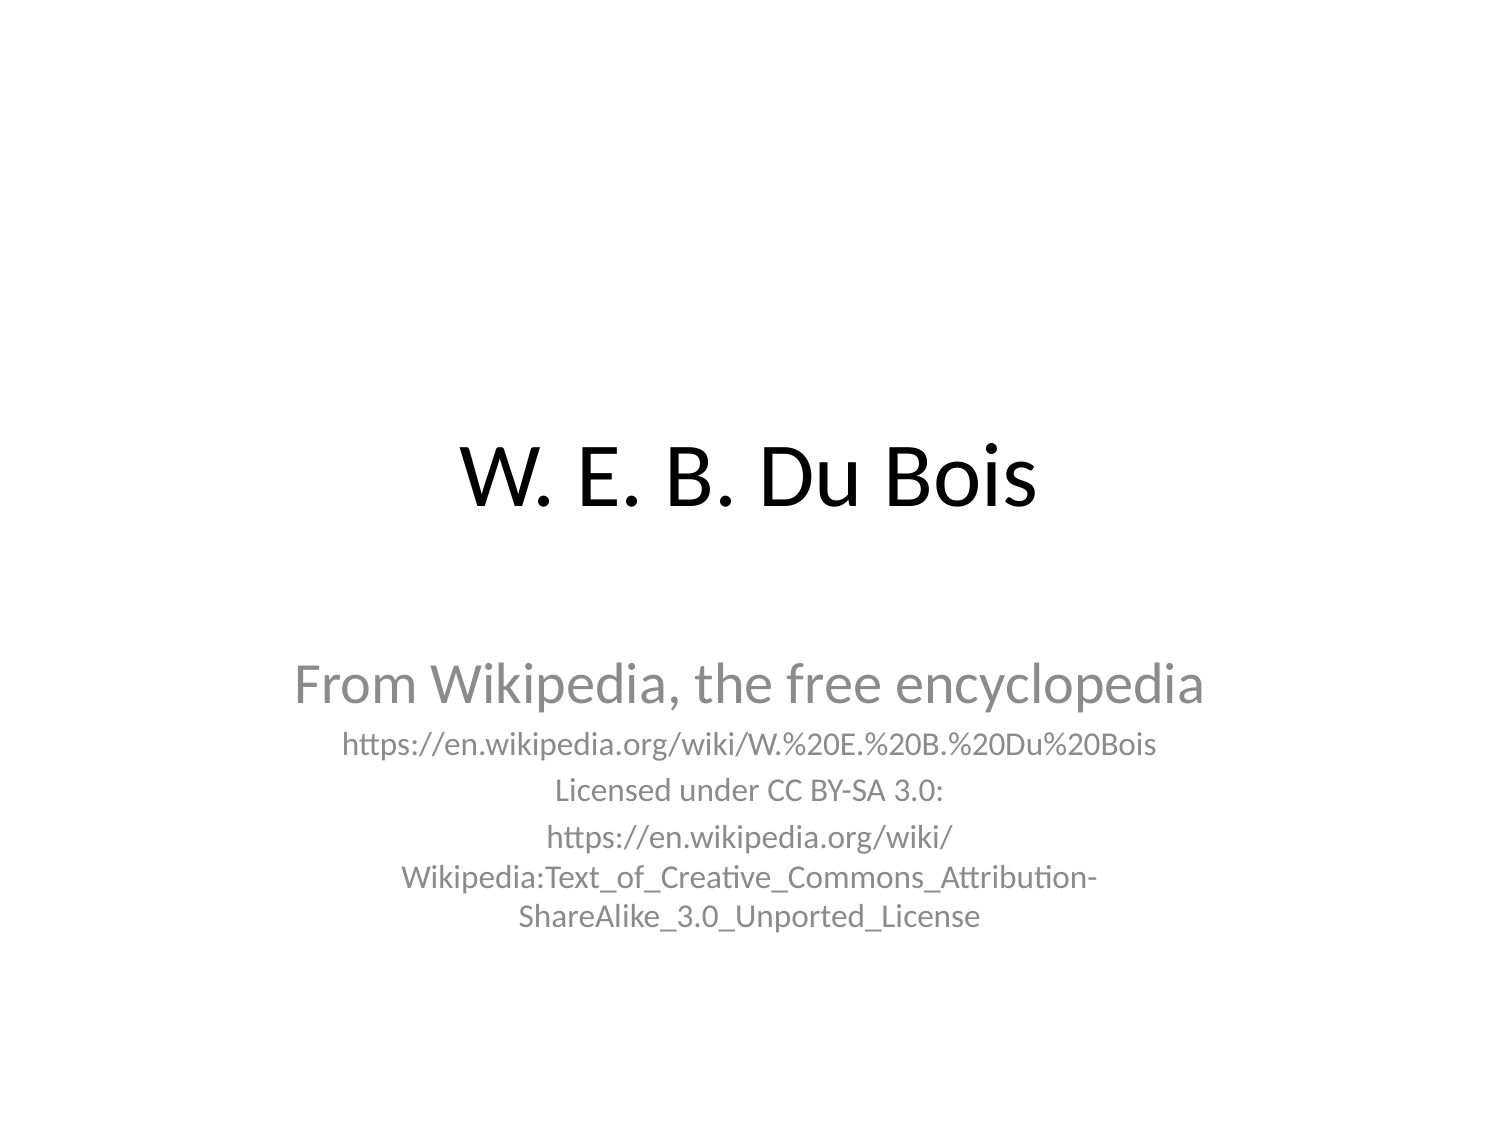

# W. E. B. Du Bois
From Wikipedia, the free encyclopedia
https://en.wikipedia.org/wiki/W.%20E.%20B.%20Du%20Bois
Licensed under CC BY-SA 3.0:
https://en.wikipedia.org/wiki/Wikipedia:Text_of_Creative_Commons_Attribution-ShareAlike_3.0_Unported_License